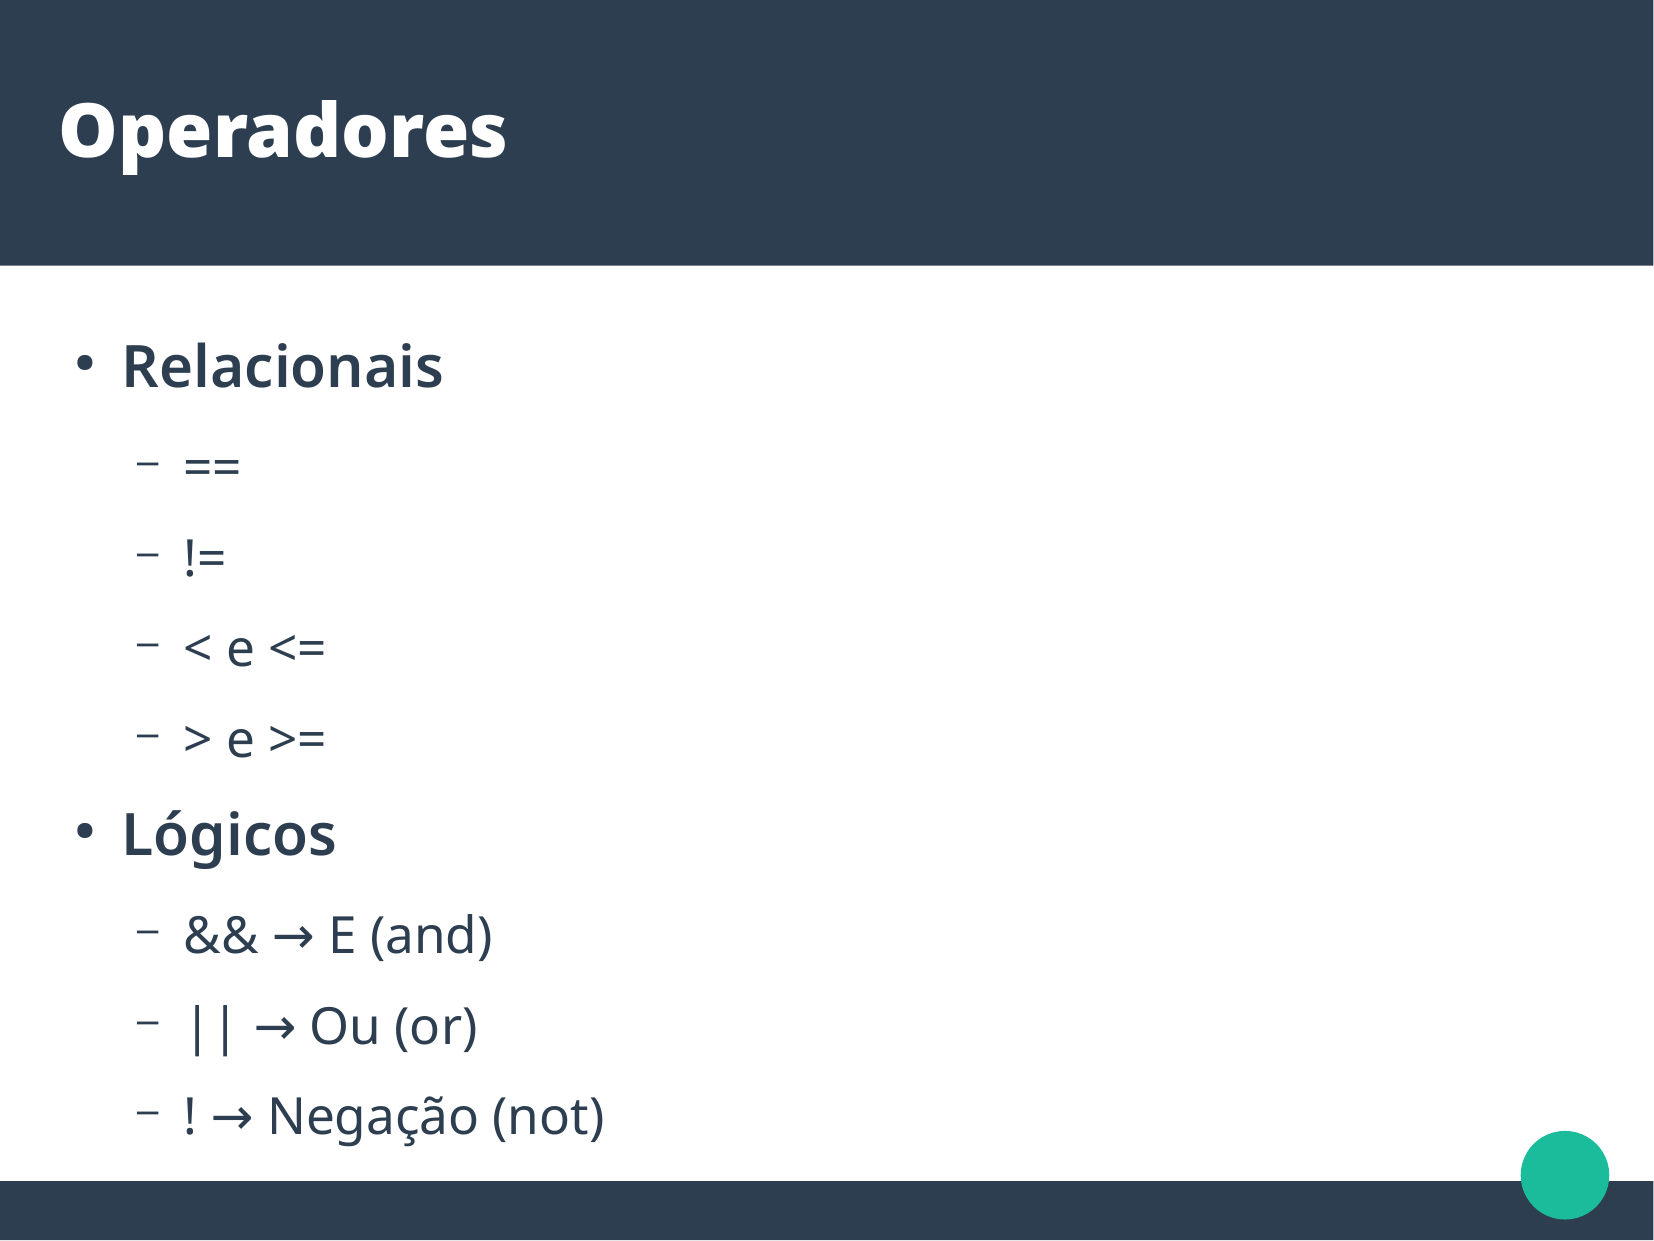

# Operadores
Relacionais
==
!=
< e <=
> e >=
Lógicos
&& → E (and)
|| → Ou (or)
! → Negação (not)